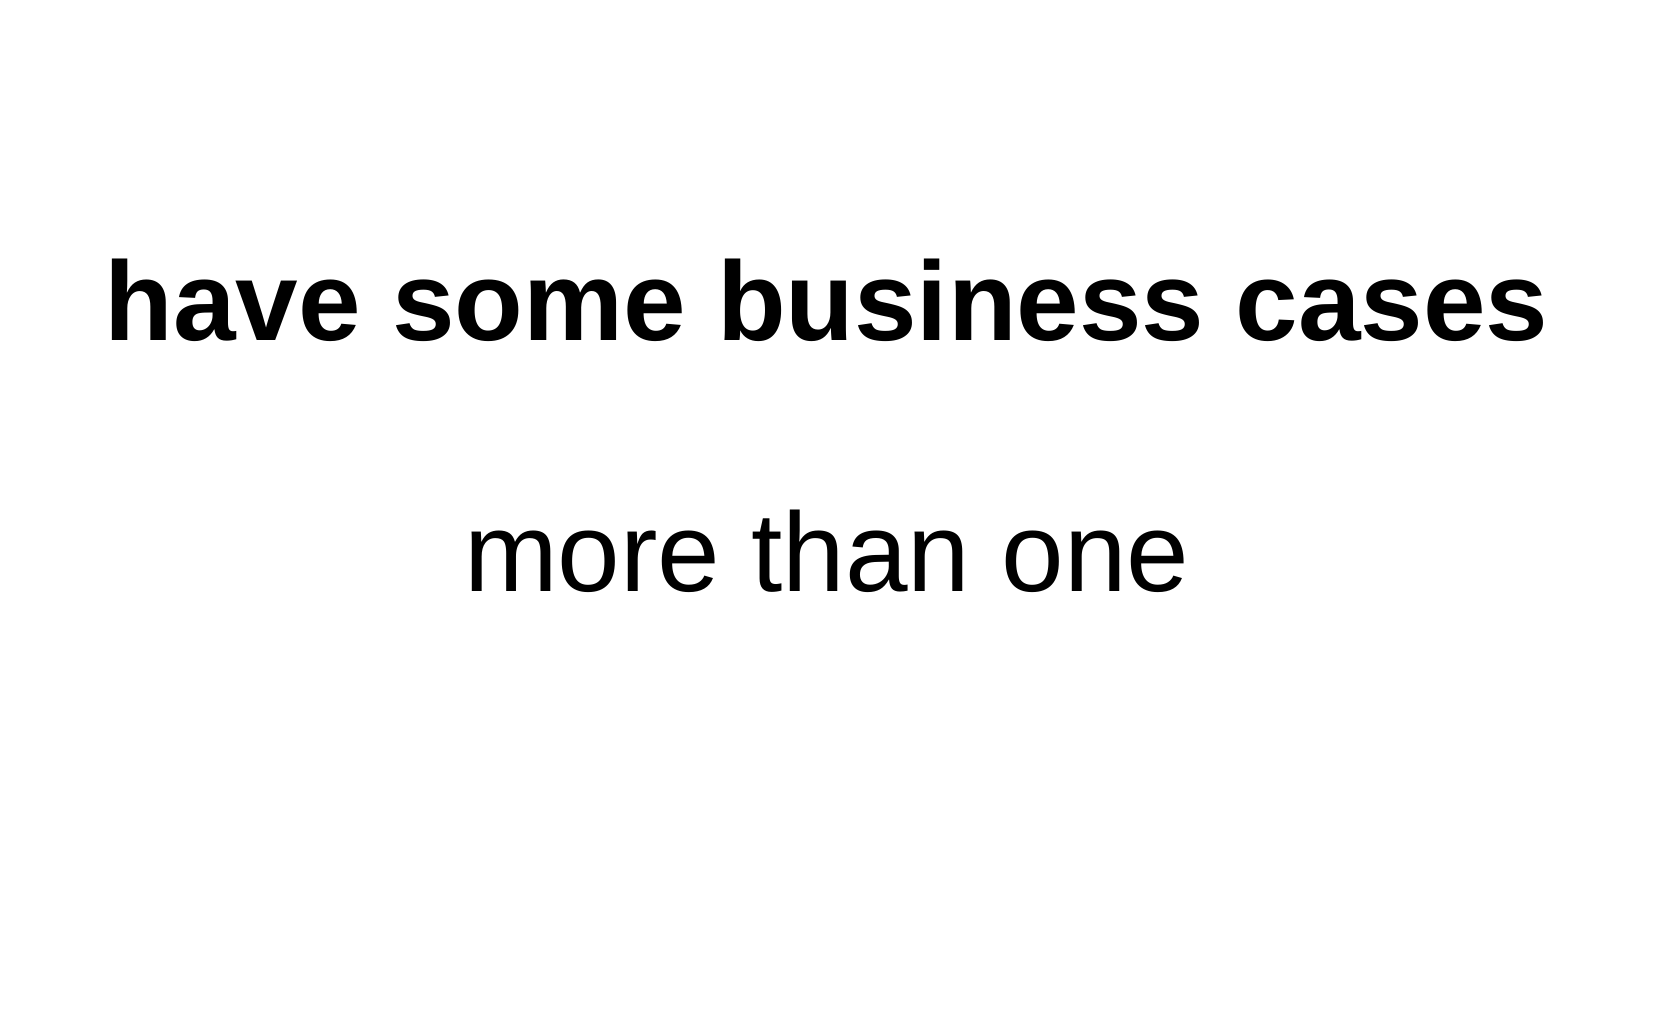

# have some business cases more than one